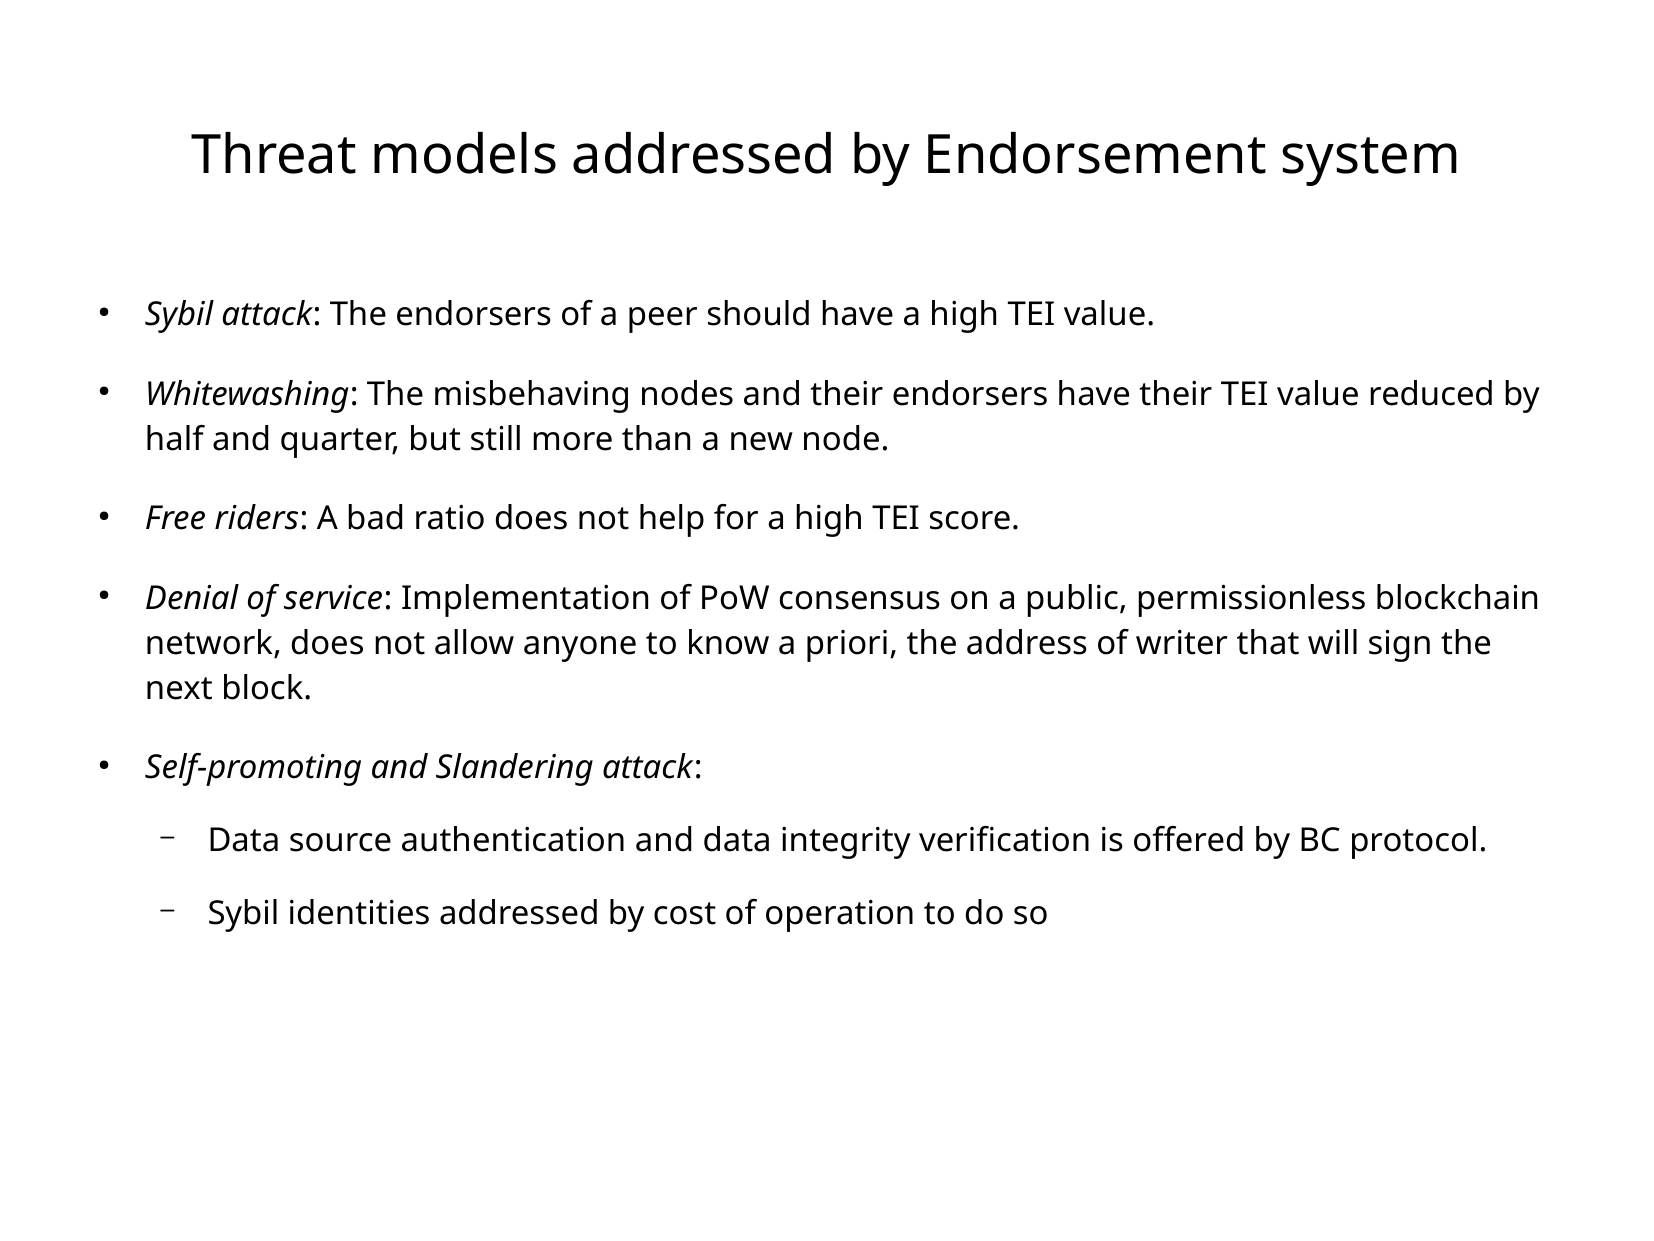

# Threat models addressed by Endorsement system
Sybil attack: The endorsers of a peer should have a high TEI value.
Whitewashing: The misbehaving nodes and their endorsers have their TEI value reduced by half and quarter, but still more than a new node.
Free riders: A bad ratio does not help for a high TEI score.
Denial of service: Implementation of PoW consensus on a public, permissionless blockchain network, does not allow anyone to know a priori, the address of writer that will sign the next block.
Self-promoting and Slandering attack:
Data source authentication and data integrity verification is offered by BC protocol.
Sybil identities addressed by cost of operation to do so